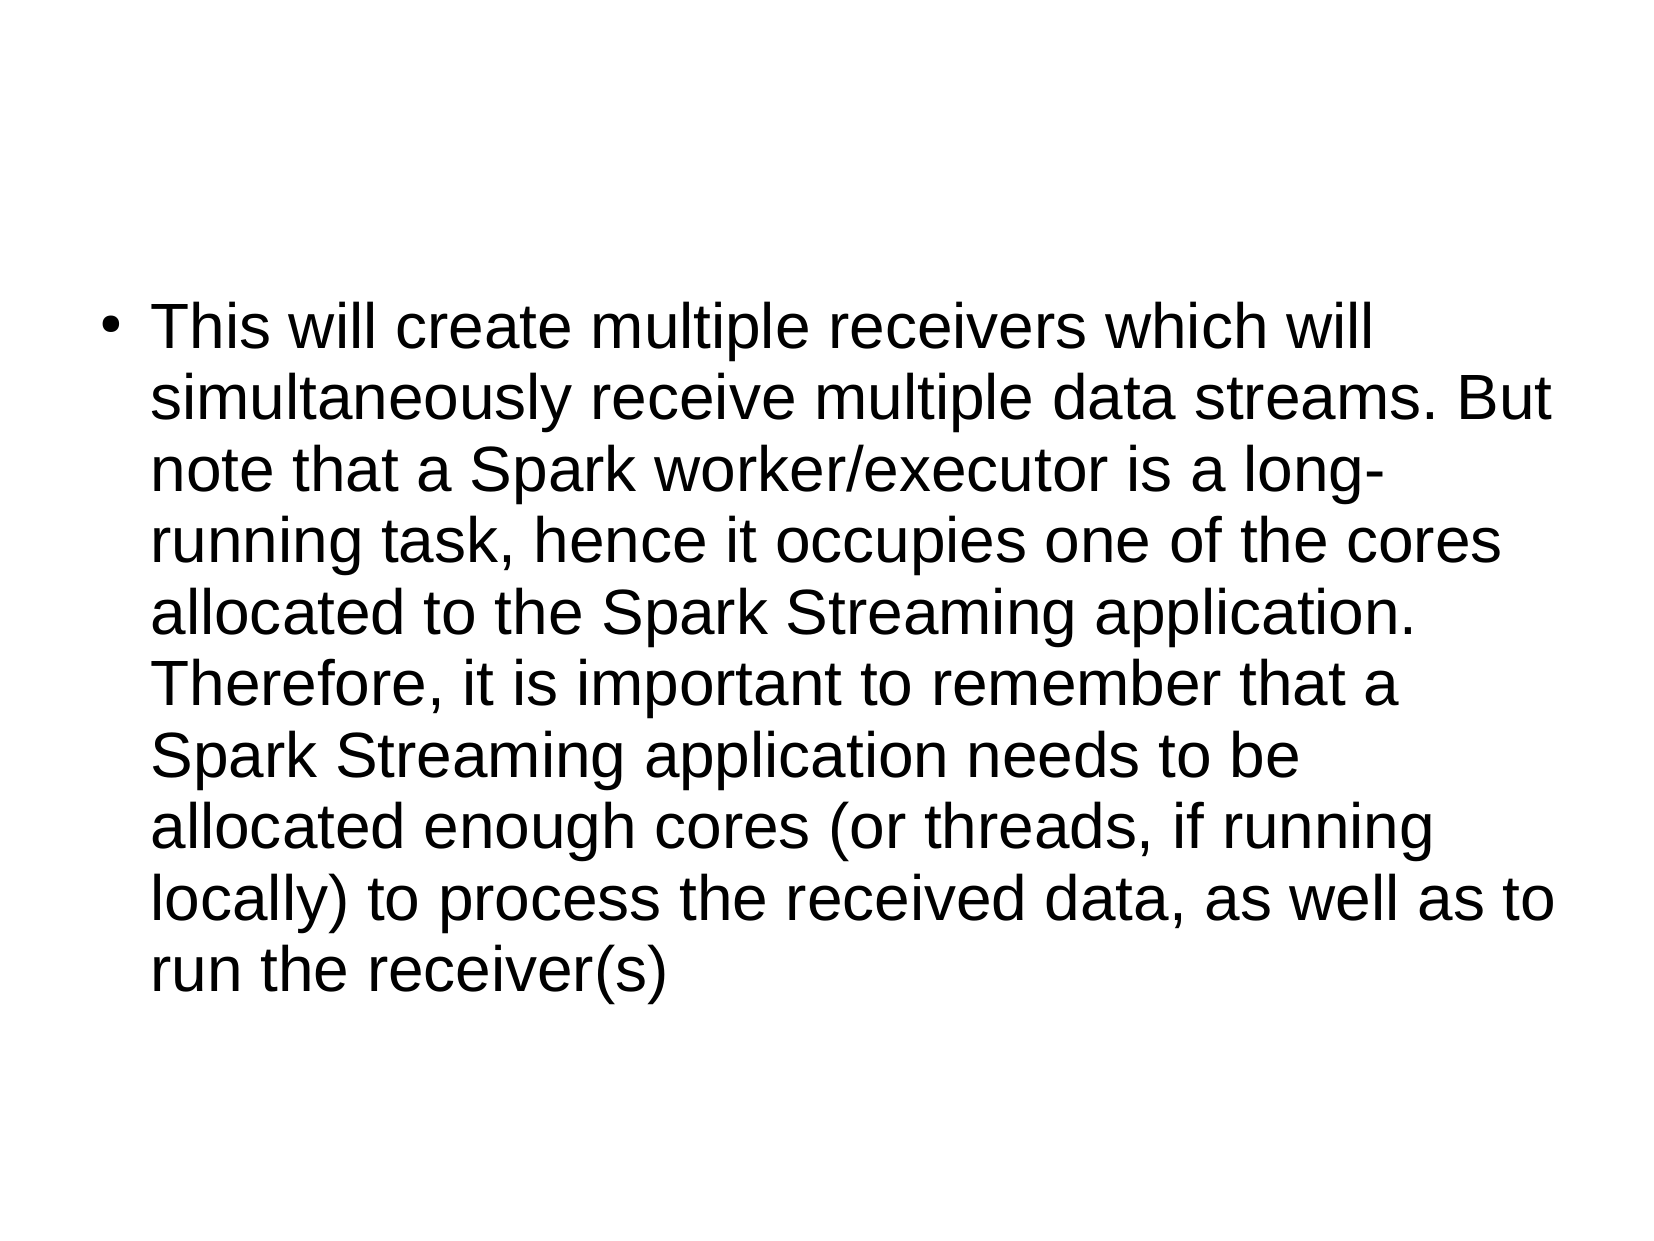

#
This will create multiple receivers which will simultaneously receive multiple data streams. But note that a Spark worker/executor is a long-running task, hence it occupies one of the cores allocated to the Spark Streaming application. Therefore, it is important to remember that a Spark Streaming application needs to be allocated enough cores (or threads, if running locally) to process the received data, as well as to run the receiver(s)